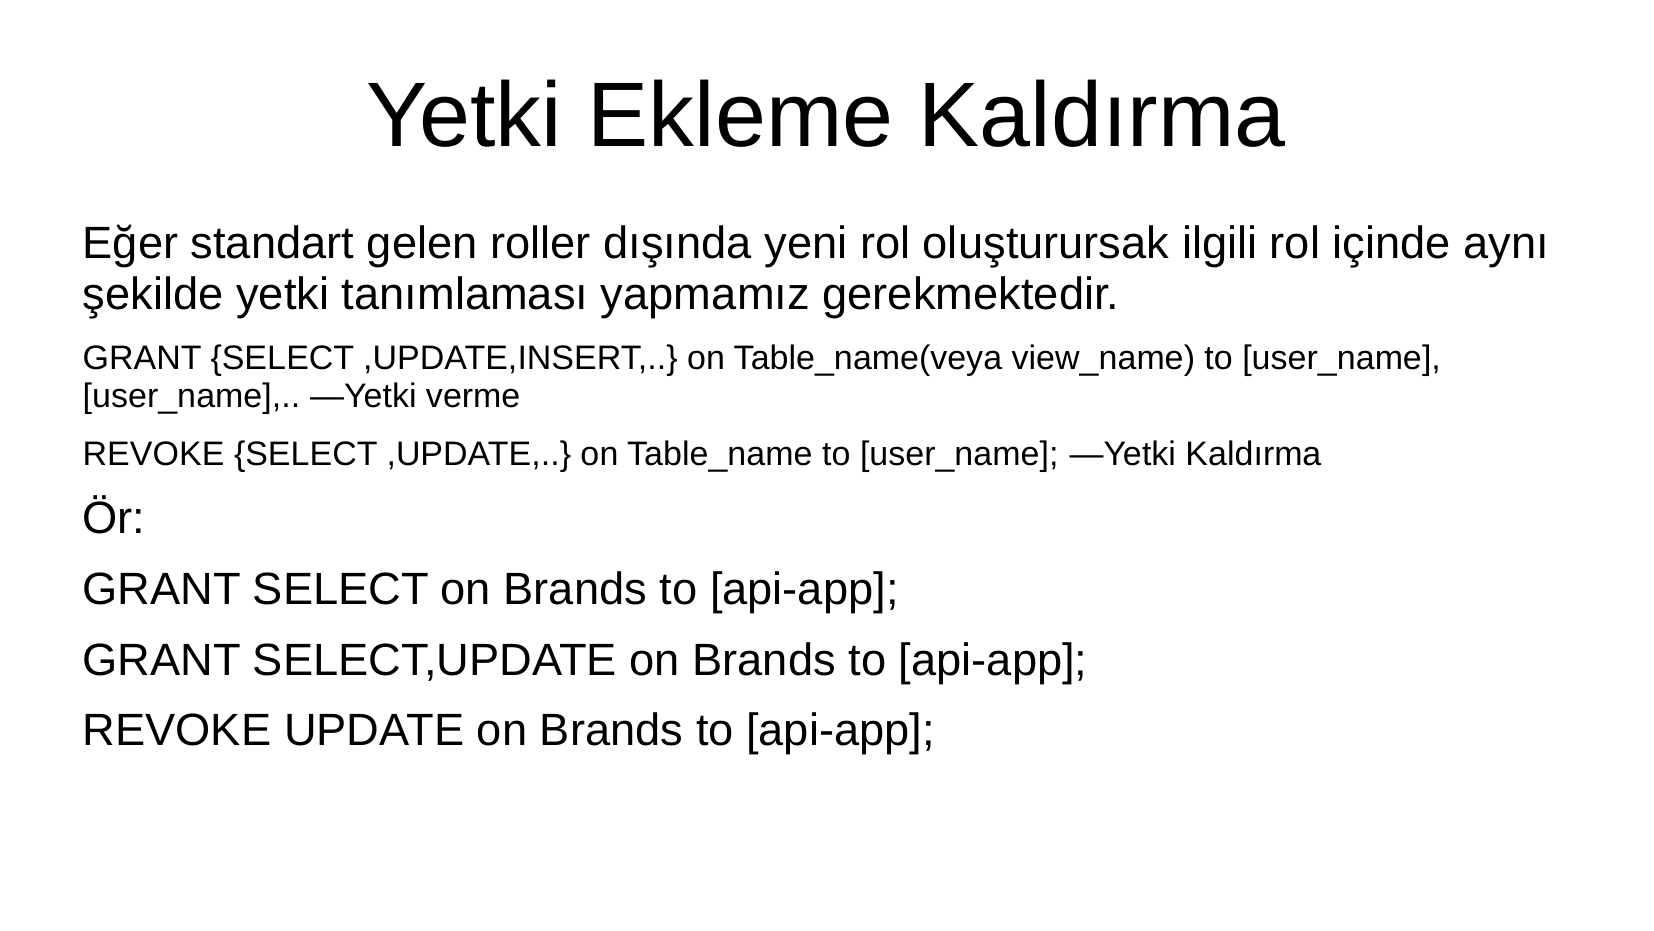

# Yetki Ekleme Kaldırma
Eğer standart gelen roller dışında yeni rol oluşturursak ilgili rol içinde aynı şekilde yetki tanımlaması yapmamız gerekmektedir.
GRANT {SELECT ,UPDATE,INSERT,..} on Table_name(veya view_name) to [user_name],[user_name],.. —Yetki verme
REVOKE {SELECT ,UPDATE,..} on Table_name to [user_name]; —Yetki Kaldırma
Ör:
GRANT SELECT on Brands to [api-app];
GRANT SELECT,UPDATE on Brands to [api-app];
REVOKE UPDATE on Brands to [api-app];